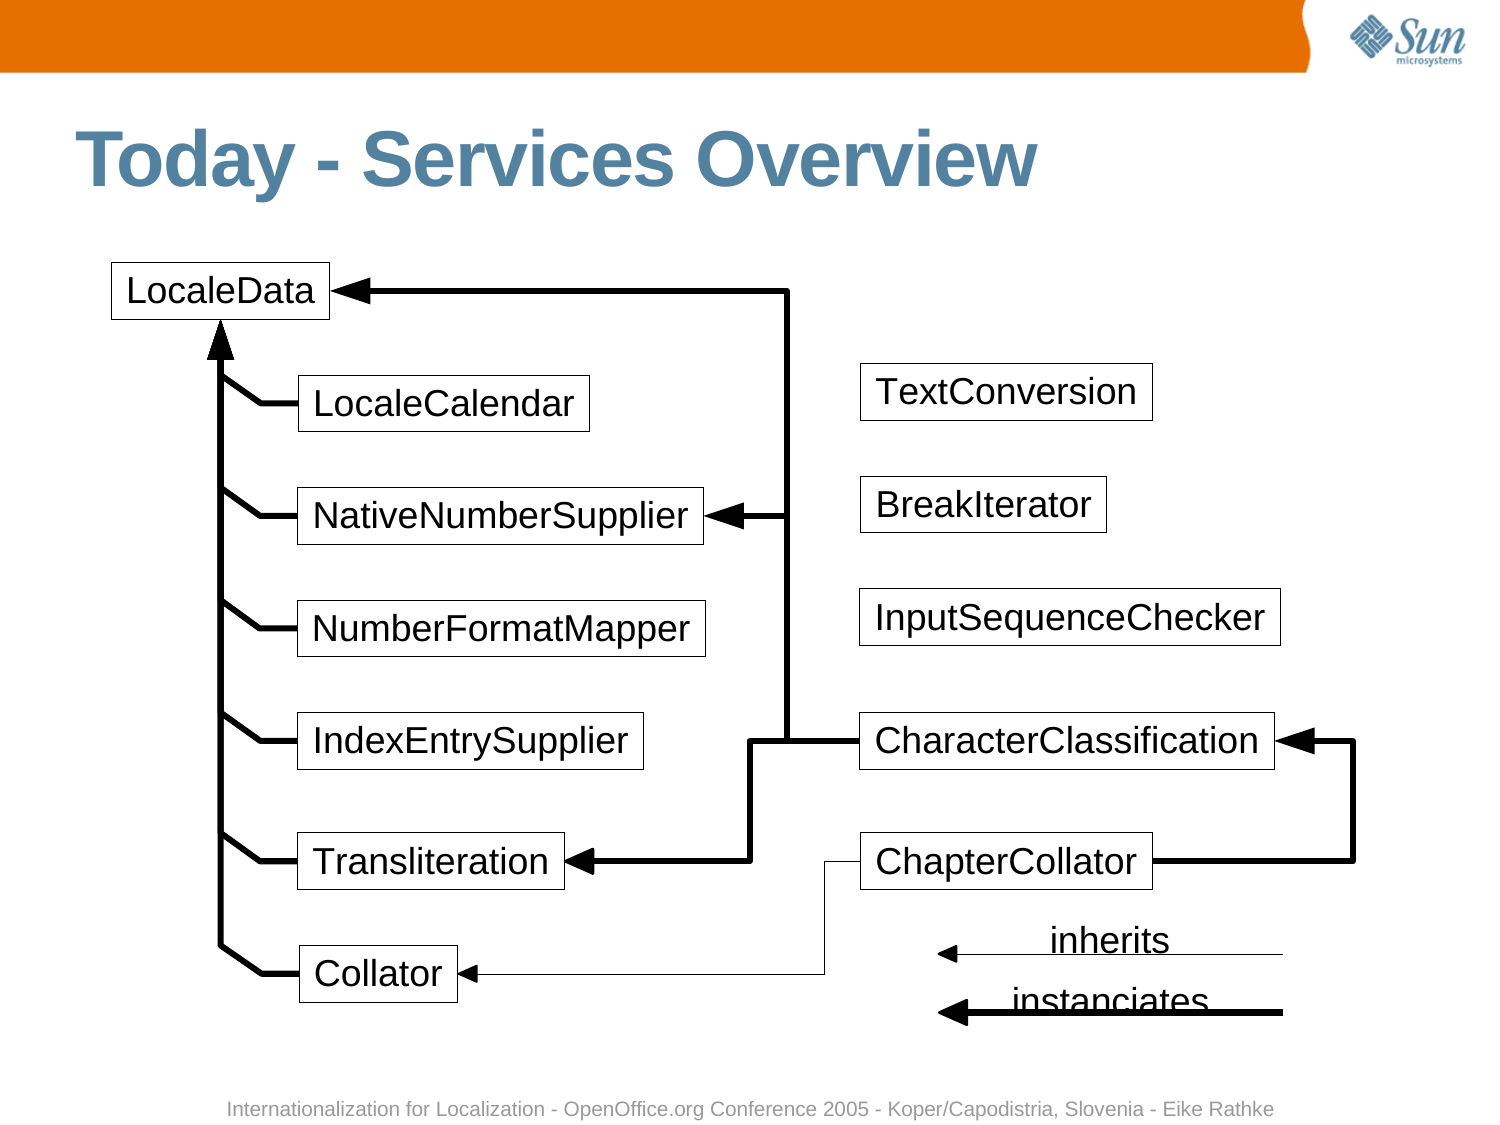

# Today - Services Overview
LocaleData
TextConversion
LocaleCalendar
BreakIterator
NativeNumberSupplier
InputSequenceChecker
NumberFormatMapper
IndexEntrySupplier
CharacterClassification
Transliteration
ChapterCollator
Collator